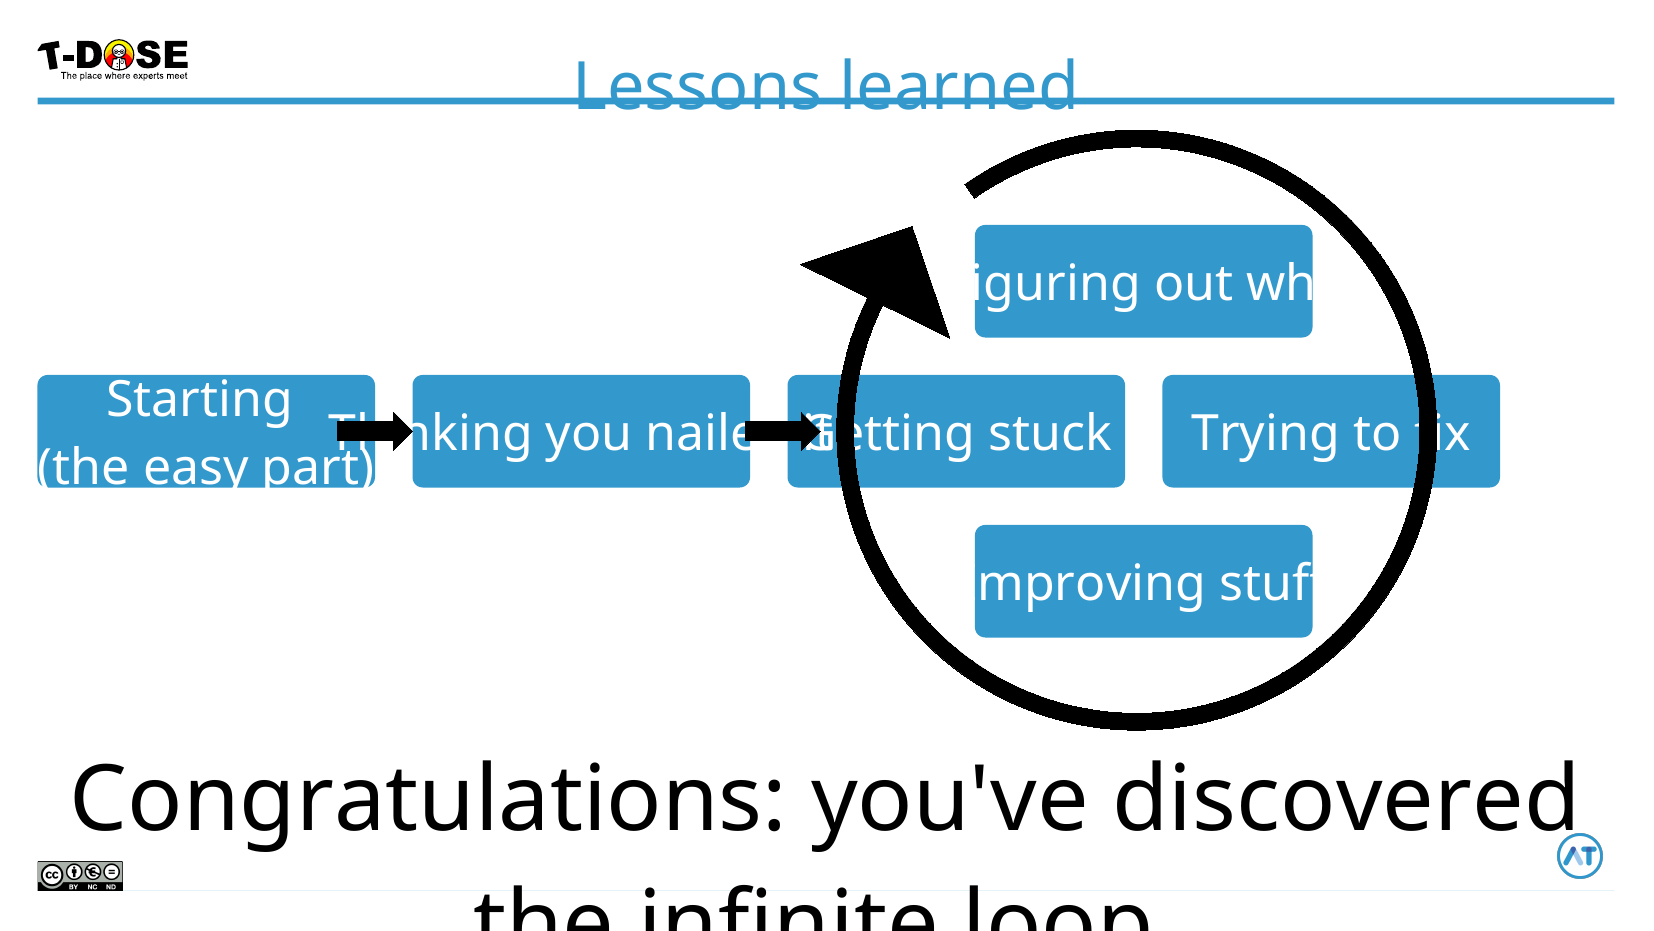

Lessons learned
Figuring out why
Starting
(the easy part)
Thinking you nailed it
Getting stuck
Trying to fix
Improving stuff
Congratulations: you've discovered the infinite loop.